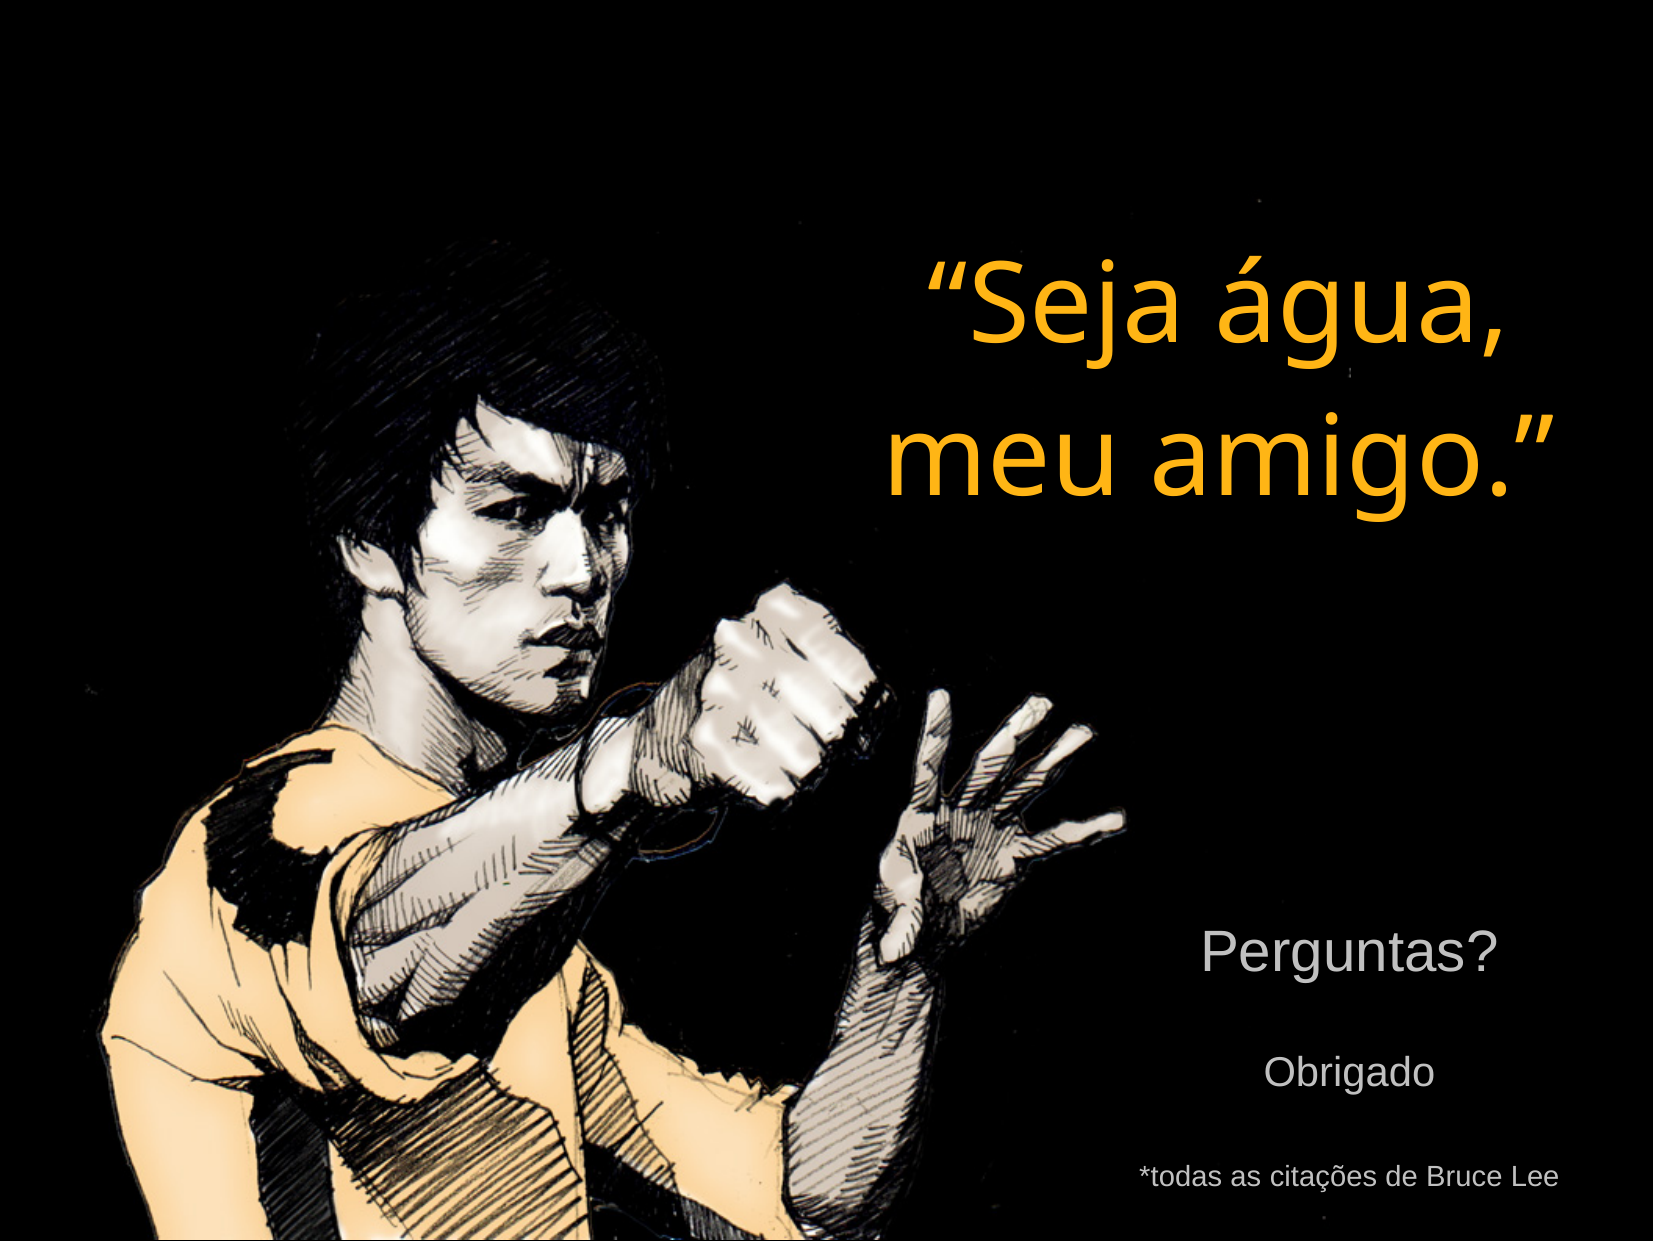

# “Seja água, meu amigo.”
Perguntas?
Obrigado
*todas as citações de Bruce Lee